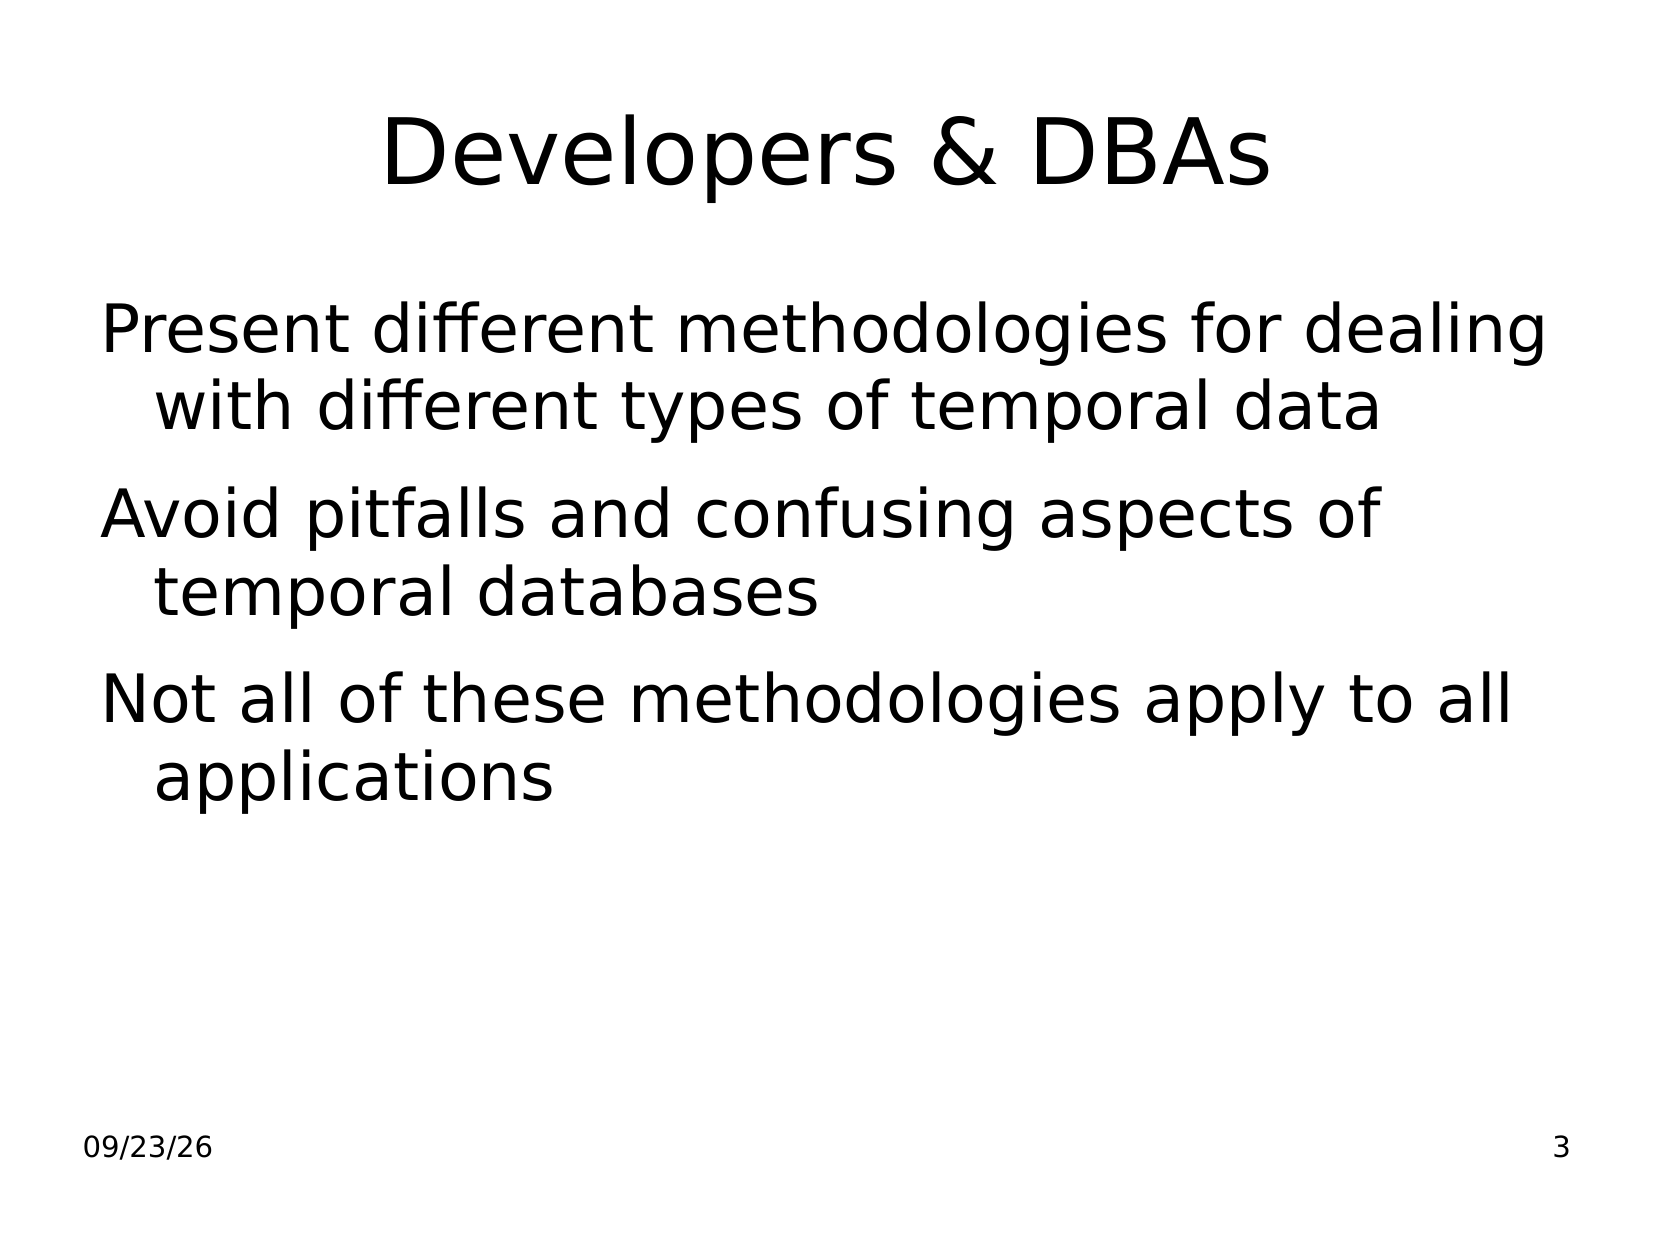

# Developers & DBAs
Present different methodologies for dealing with different types of temporal data
Avoid pitfalls and confusing aspects of temporal databases
Not all of these methodologies apply to all applications
3